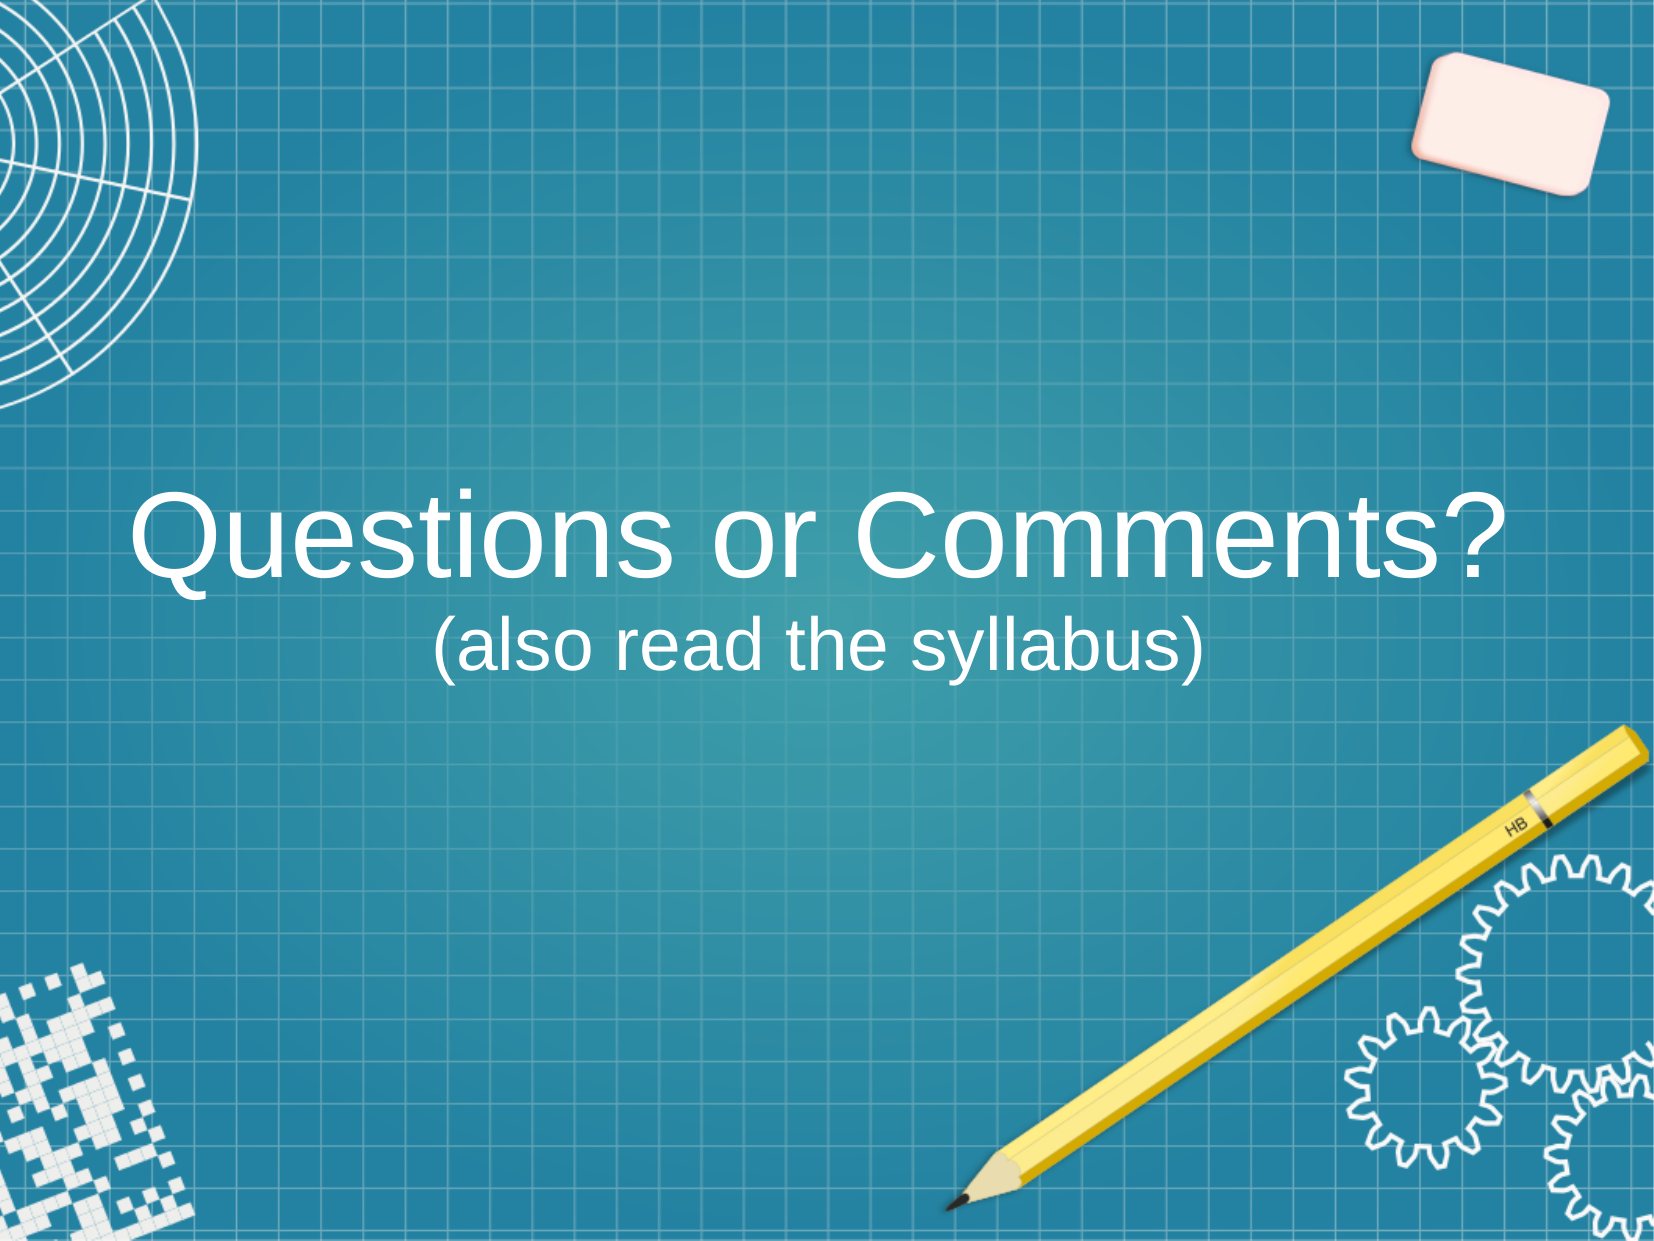

# Questions or Comments? (also read the syllabus)